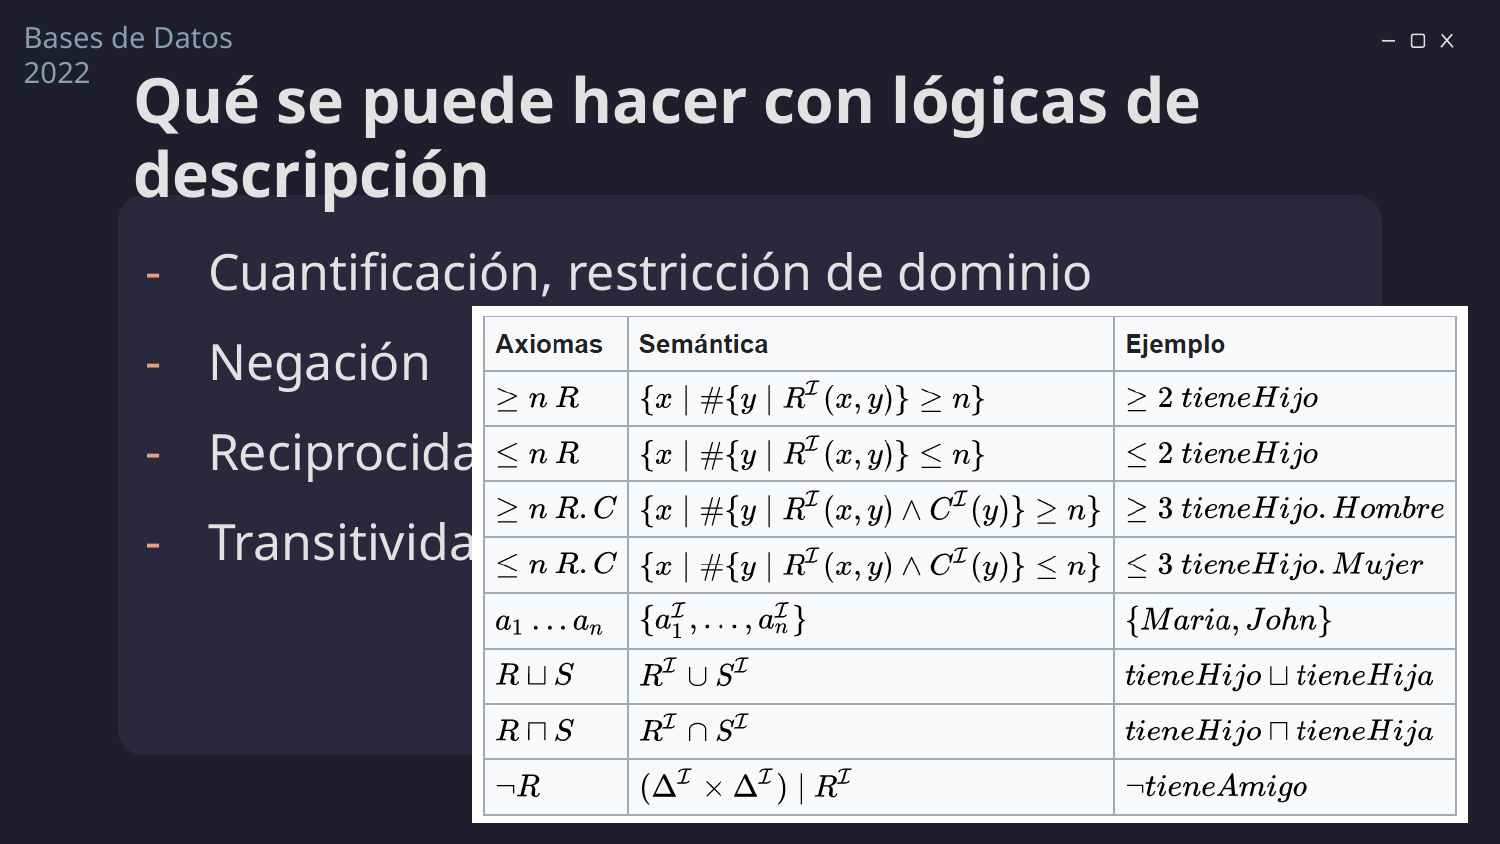

# Qué se puede hacer con lógicas de descripción
Cuantificación, restricción de dominio
Negación
Reciprocidad
Transitividad